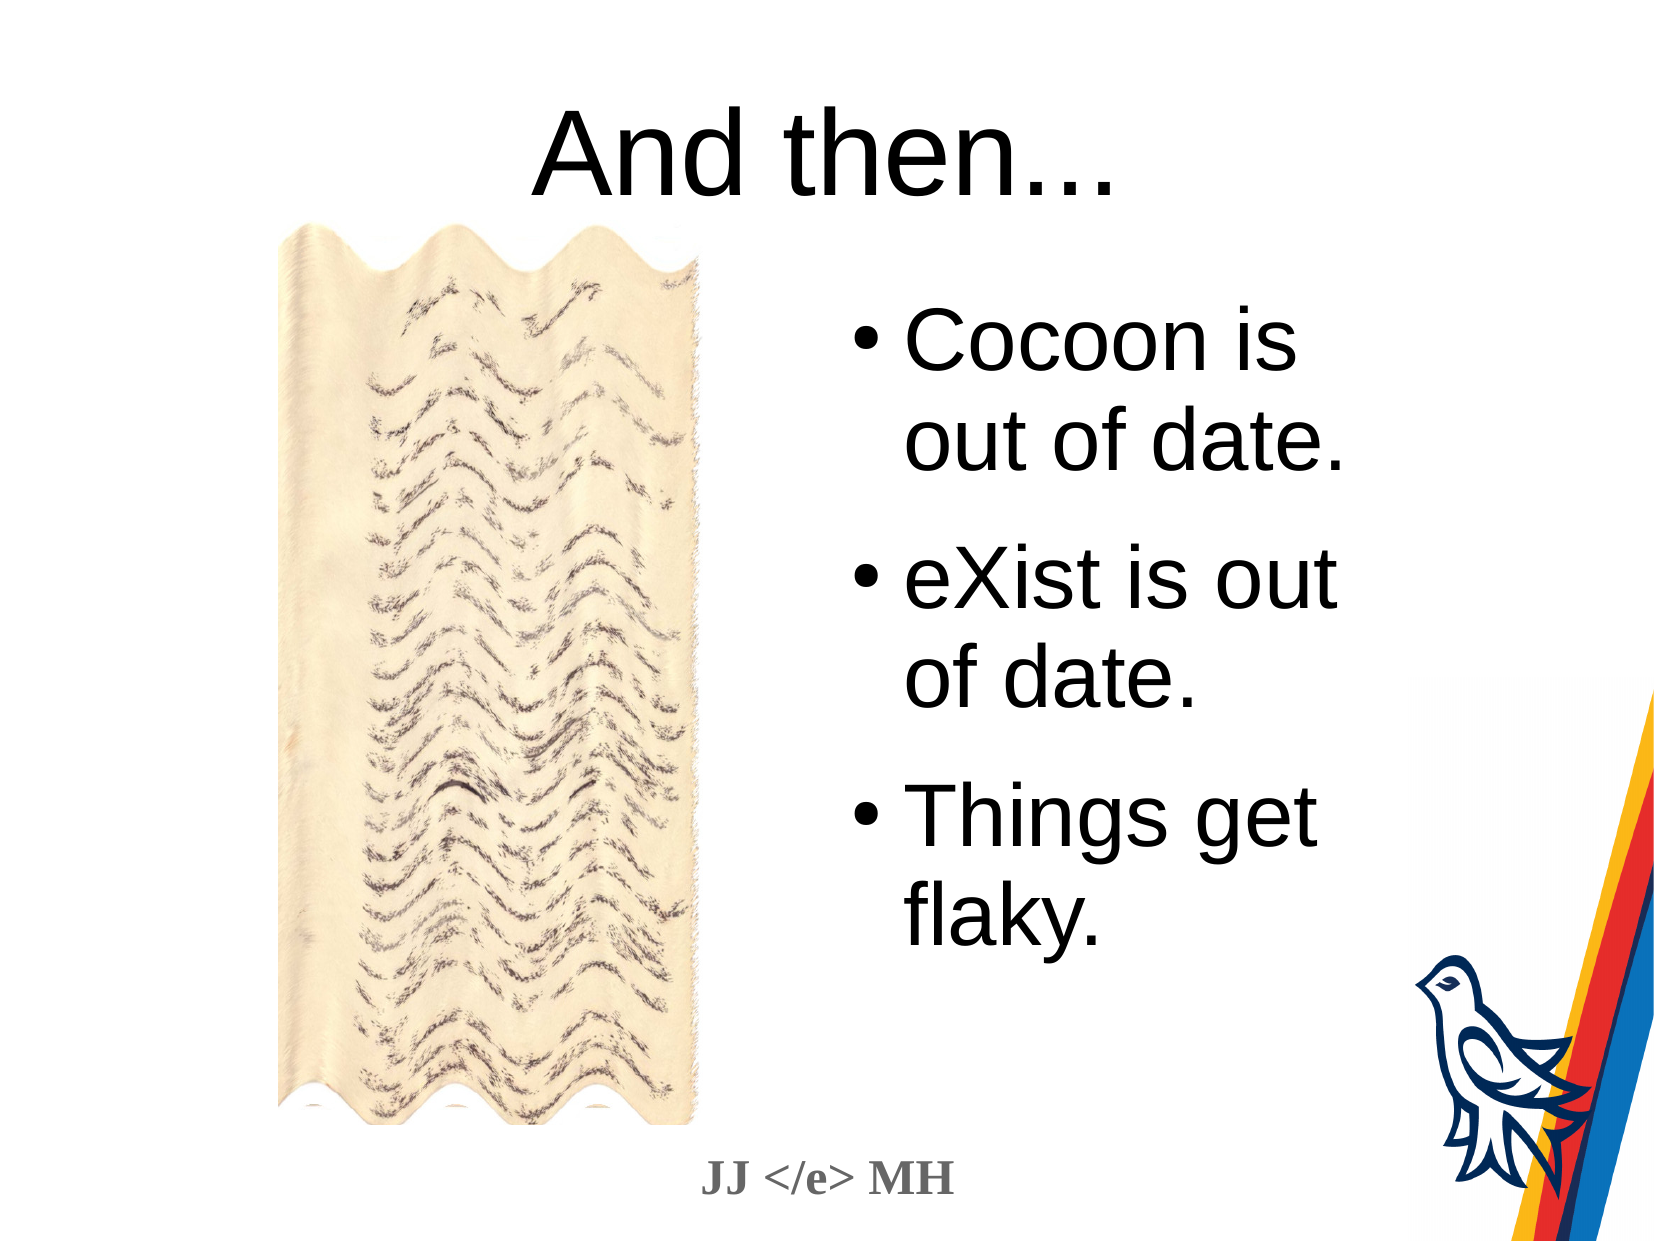

# And then...
Cocoon is out of date.
eXist is out of date.
Things get flaky.